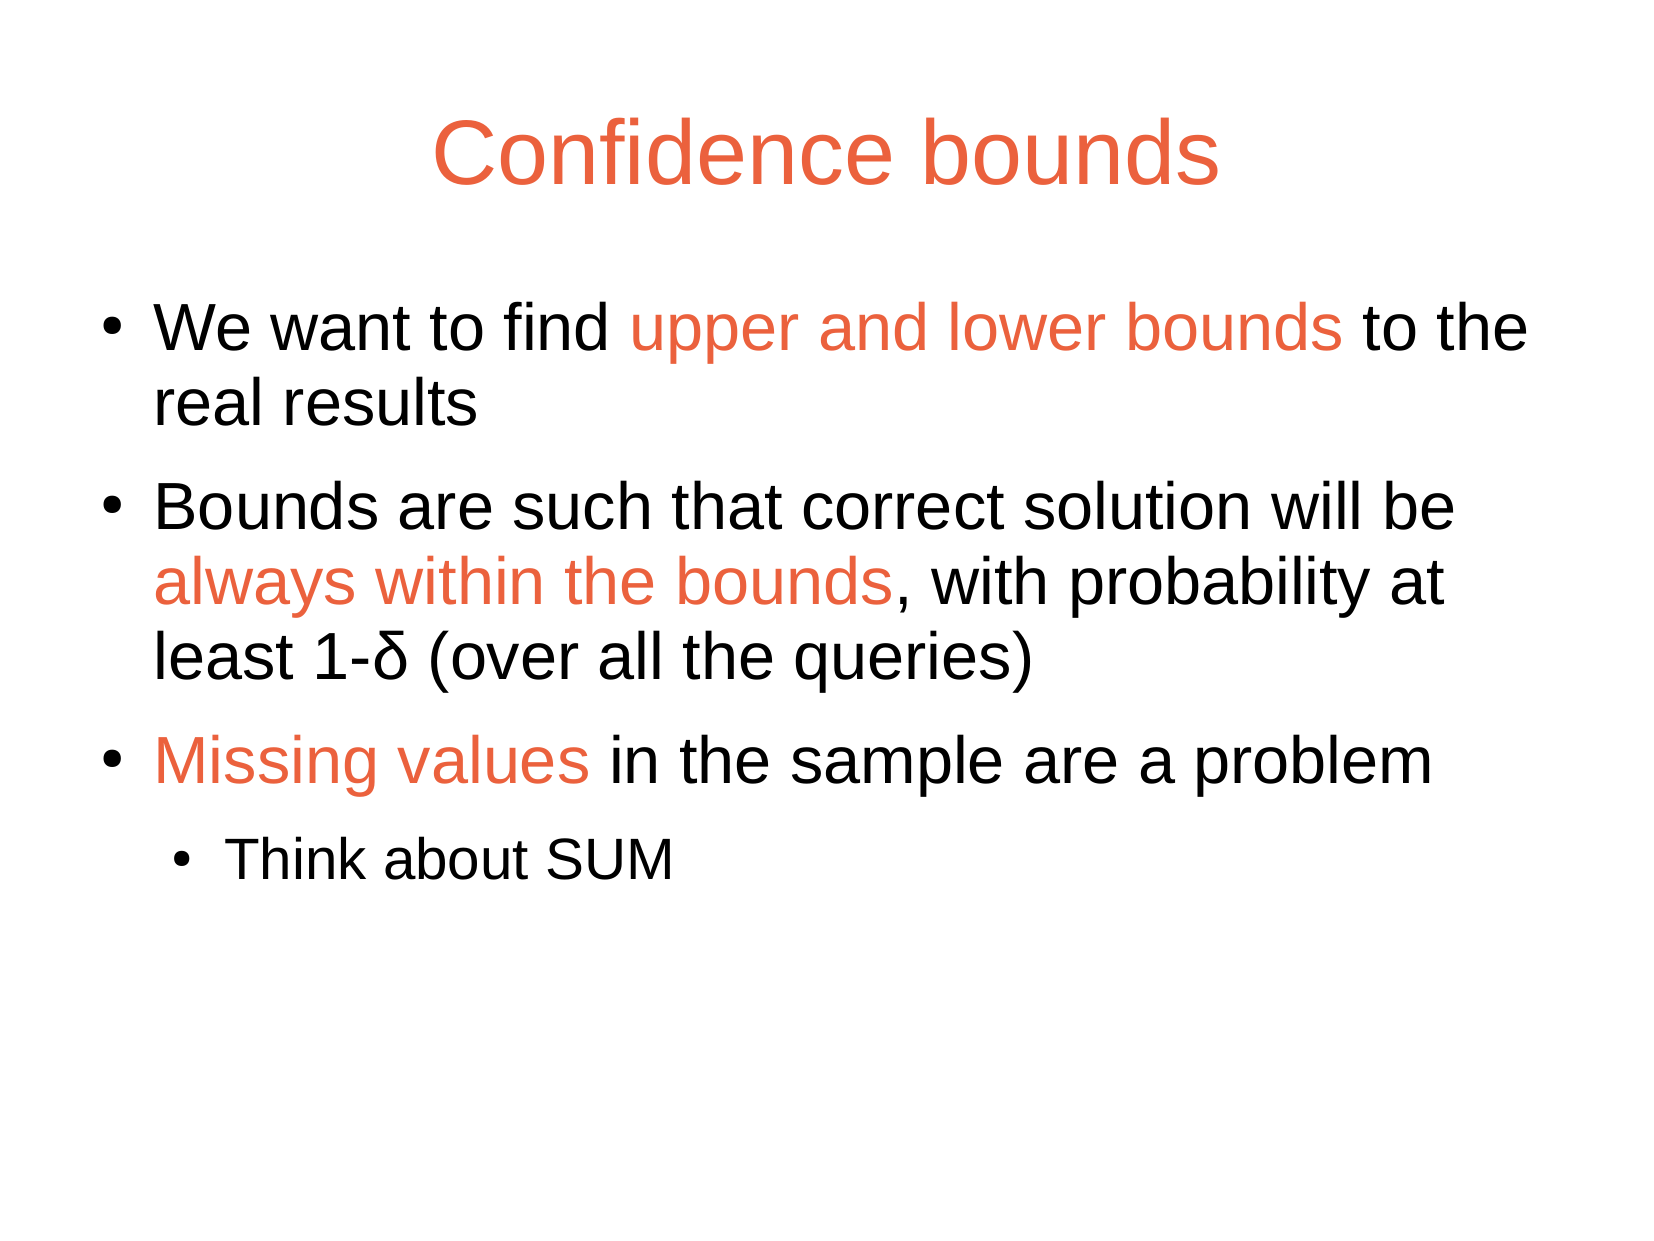

# Confidence bounds
We want to find upper and lower bounds to the real results
Bounds are such that correct solution will be always within the bounds, with probability at least 1-δ (over all the queries)
Missing values in the sample are a problem
Think about SUM